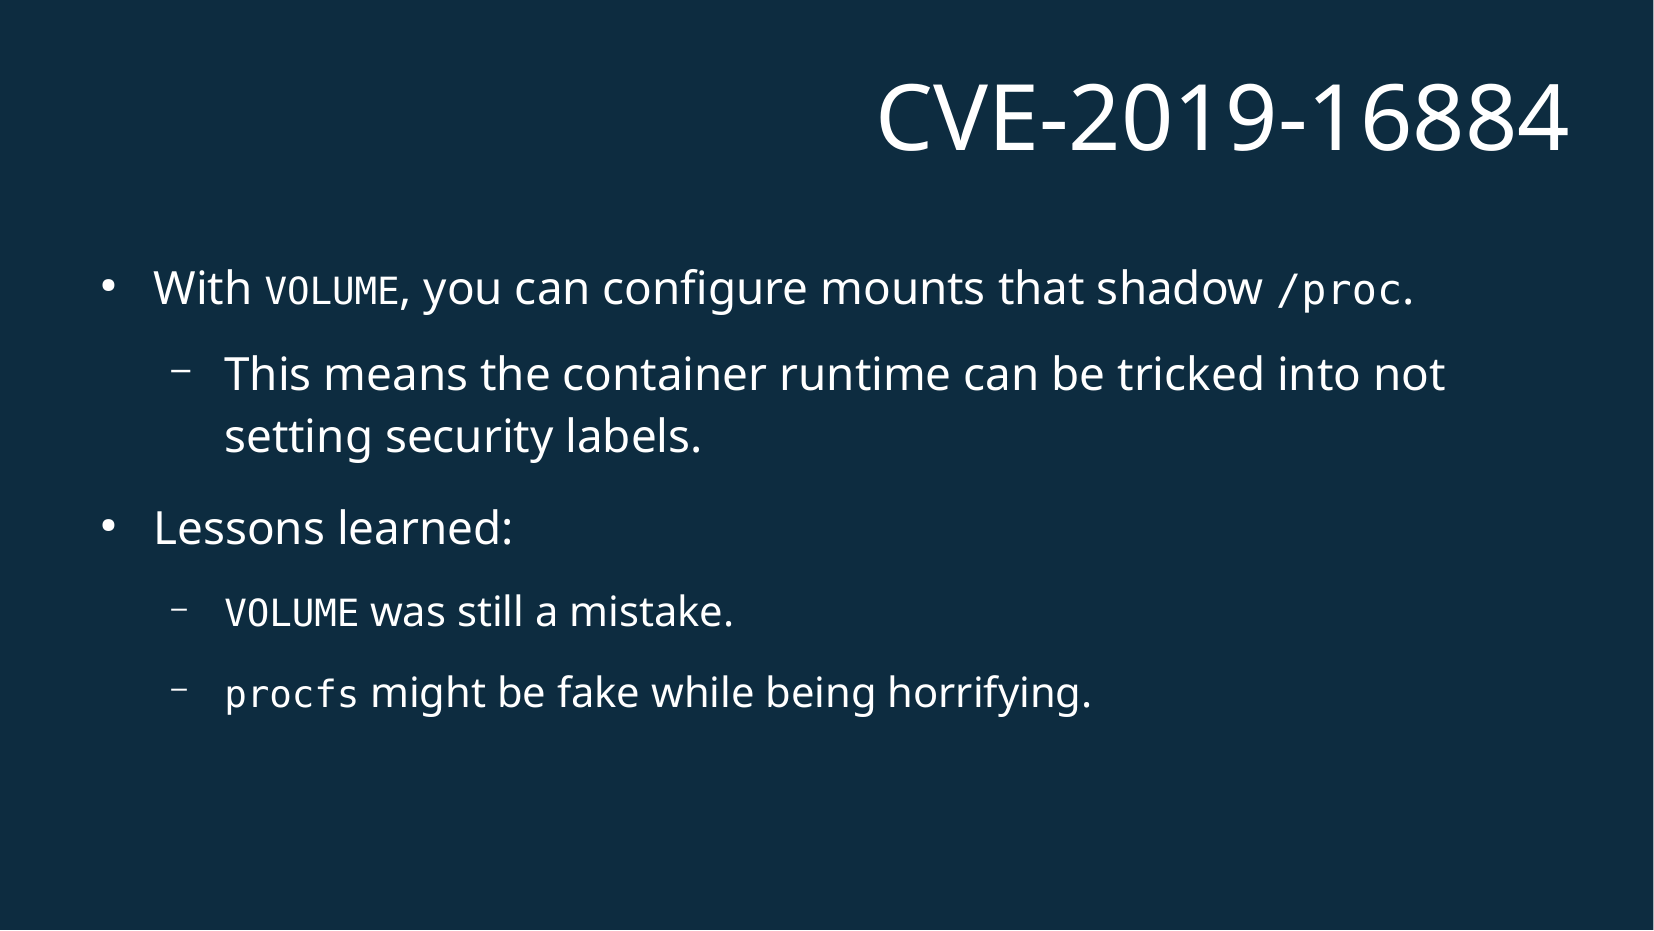

# CVE-2019-16884
With VOLUME, you can configure mounts that shadow /proc.
This means the container runtime can be tricked into not setting security labels.
Lessons learned:
VOLUME was still a mistake.
procfs might be fake while being horrifying.